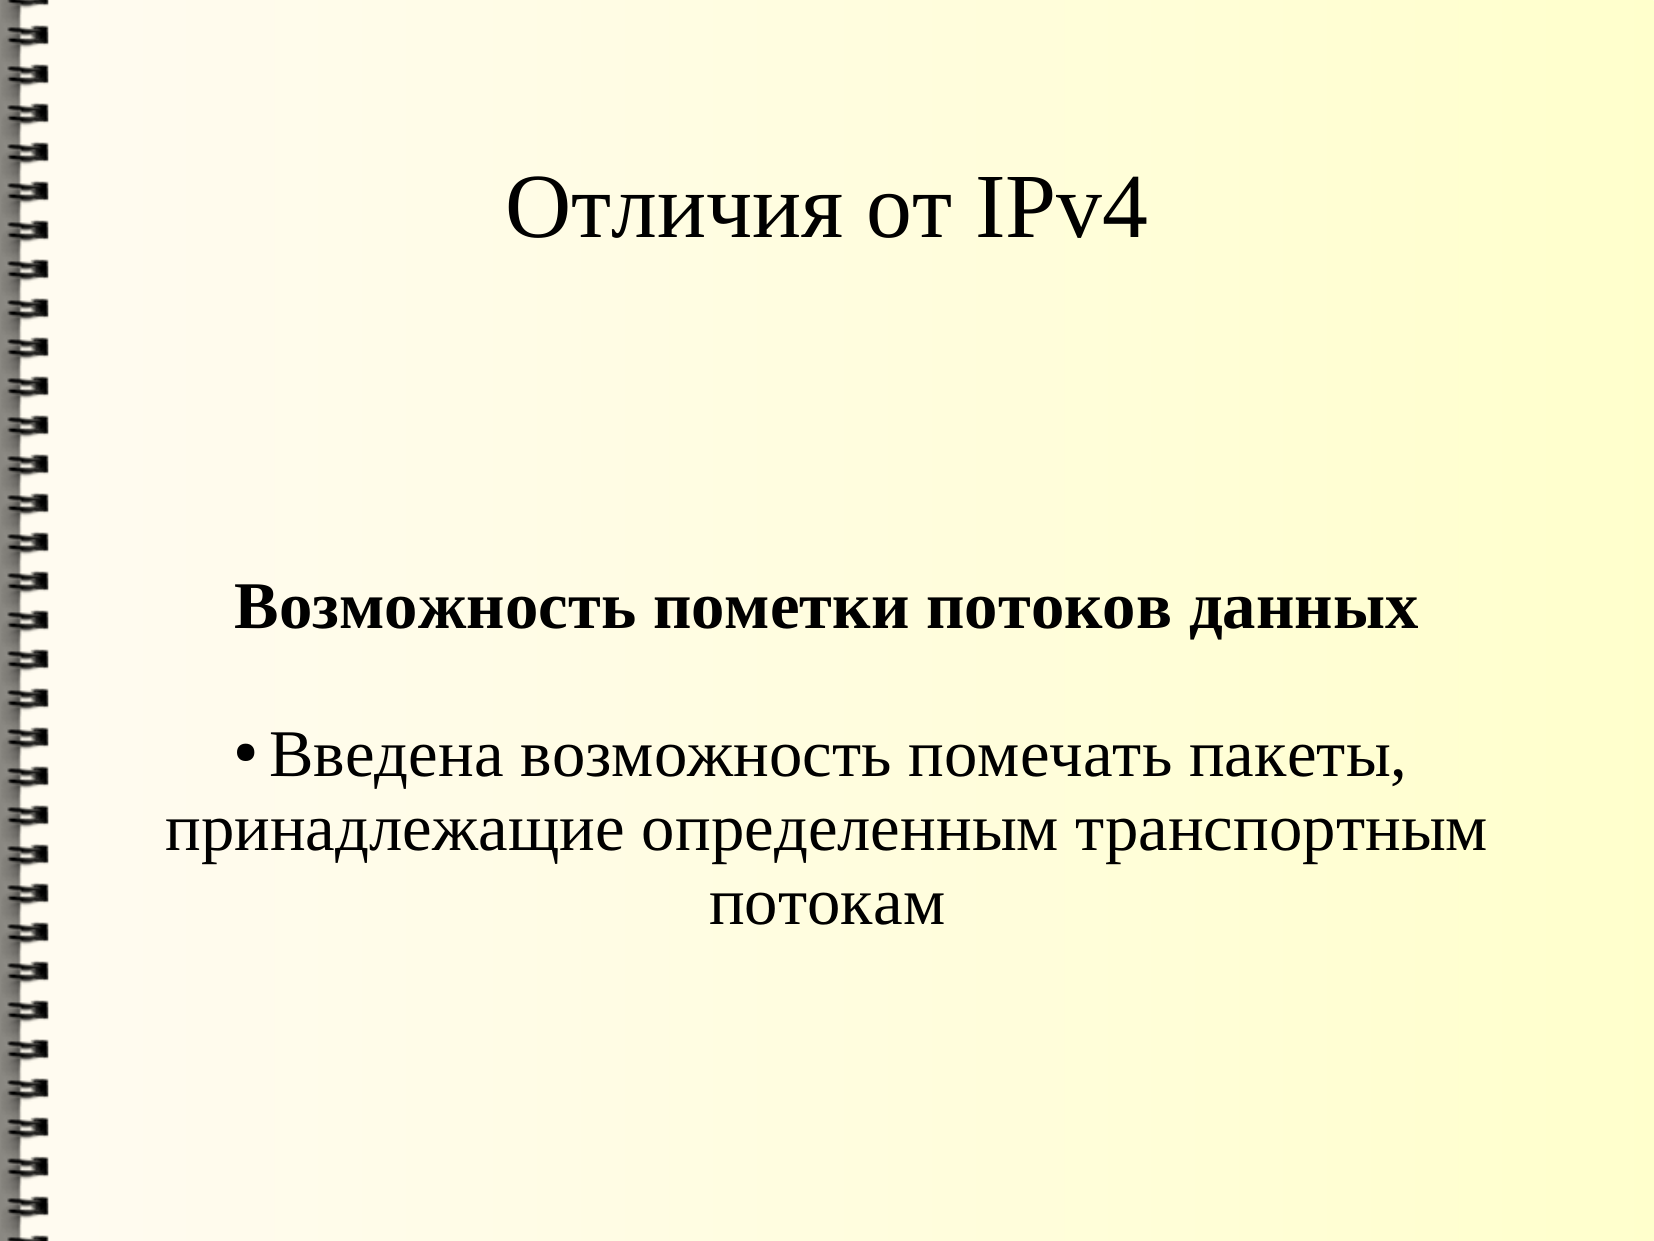

# Отличия от IPv4
Возможность пометки потоков данных
Введена возможность помечать пакеты, принадлежащие определенным транспортным потокам